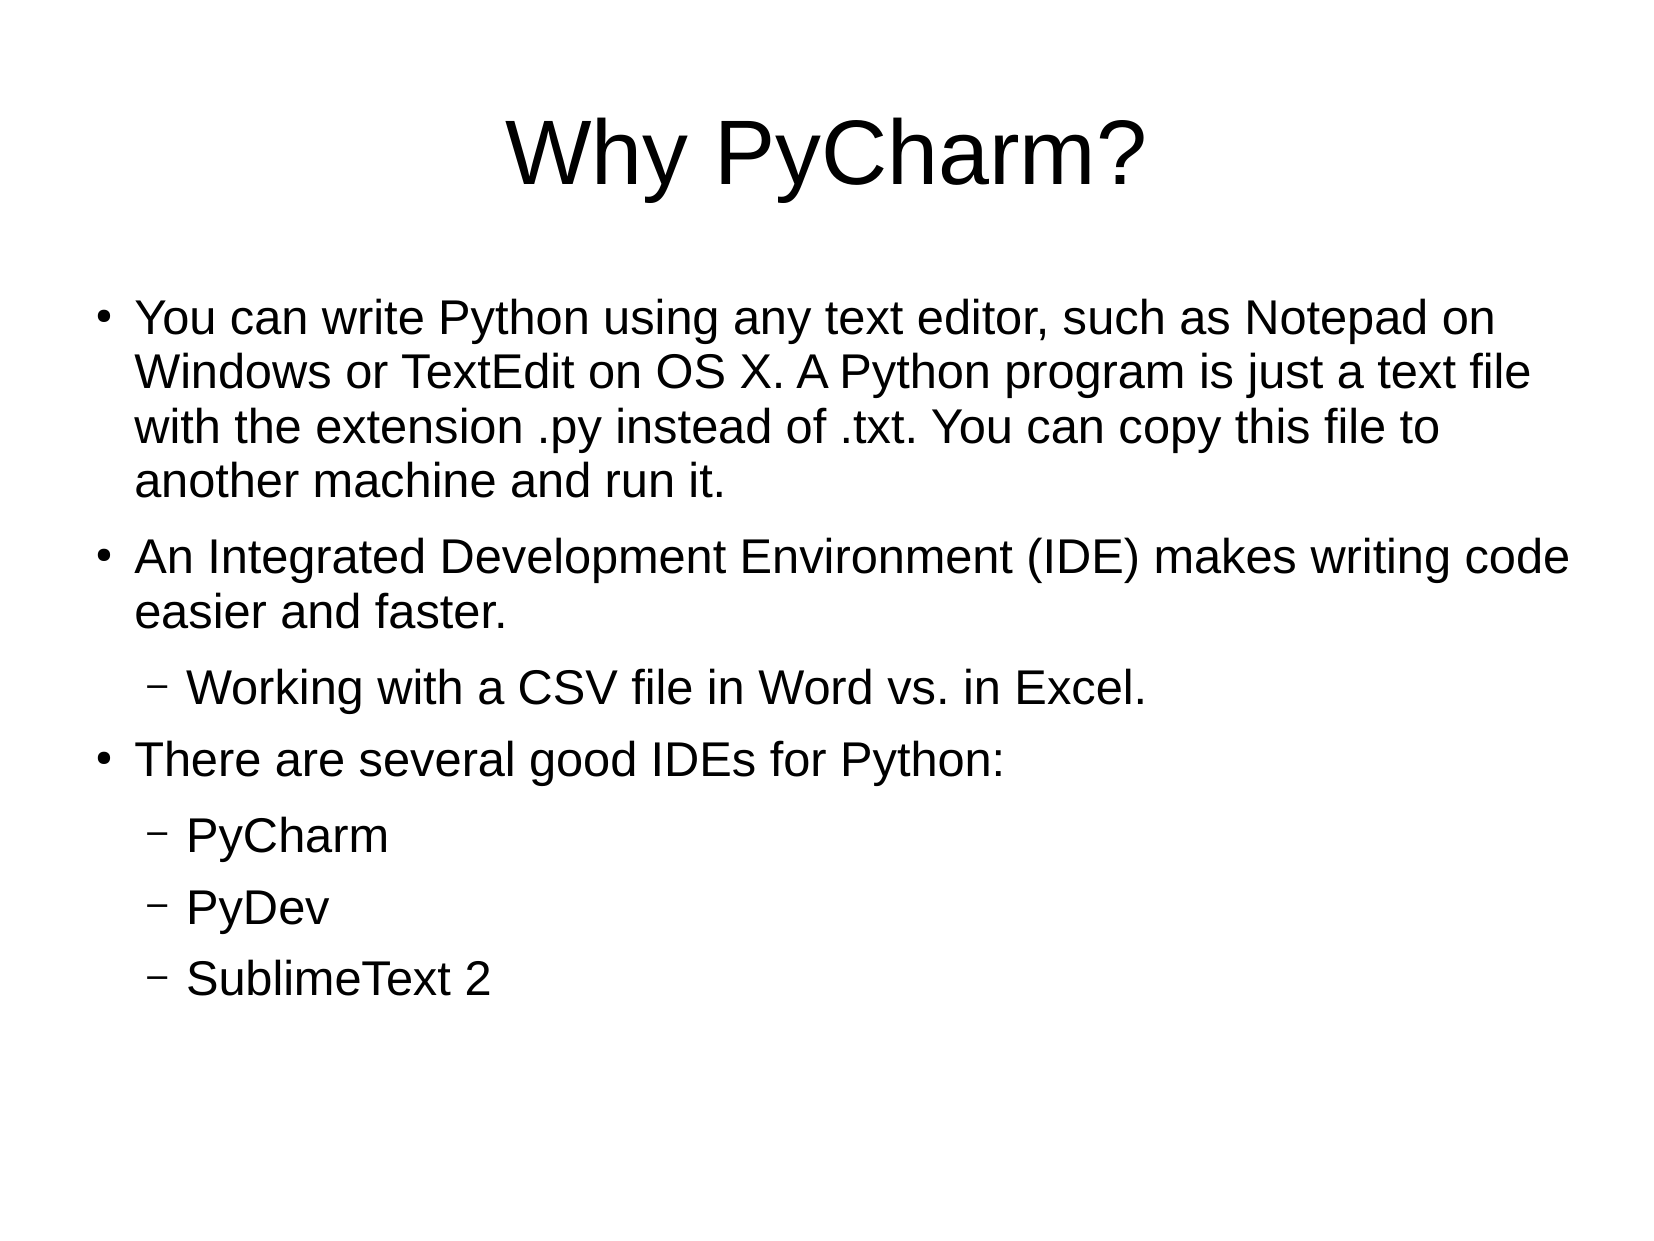

# Why PyCharm?
You can write Python using any text editor, such as Notepad on Windows or TextEdit on OS X. A Python program is just a text file with the extension .py instead of .txt. You can copy this file to another machine and run it.
An Integrated Development Environment (IDE) makes writing code easier and faster.
Working with a CSV file in Word vs. in Excel.
There are several good IDEs for Python:
PyCharm
PyDev
SublimeText 2